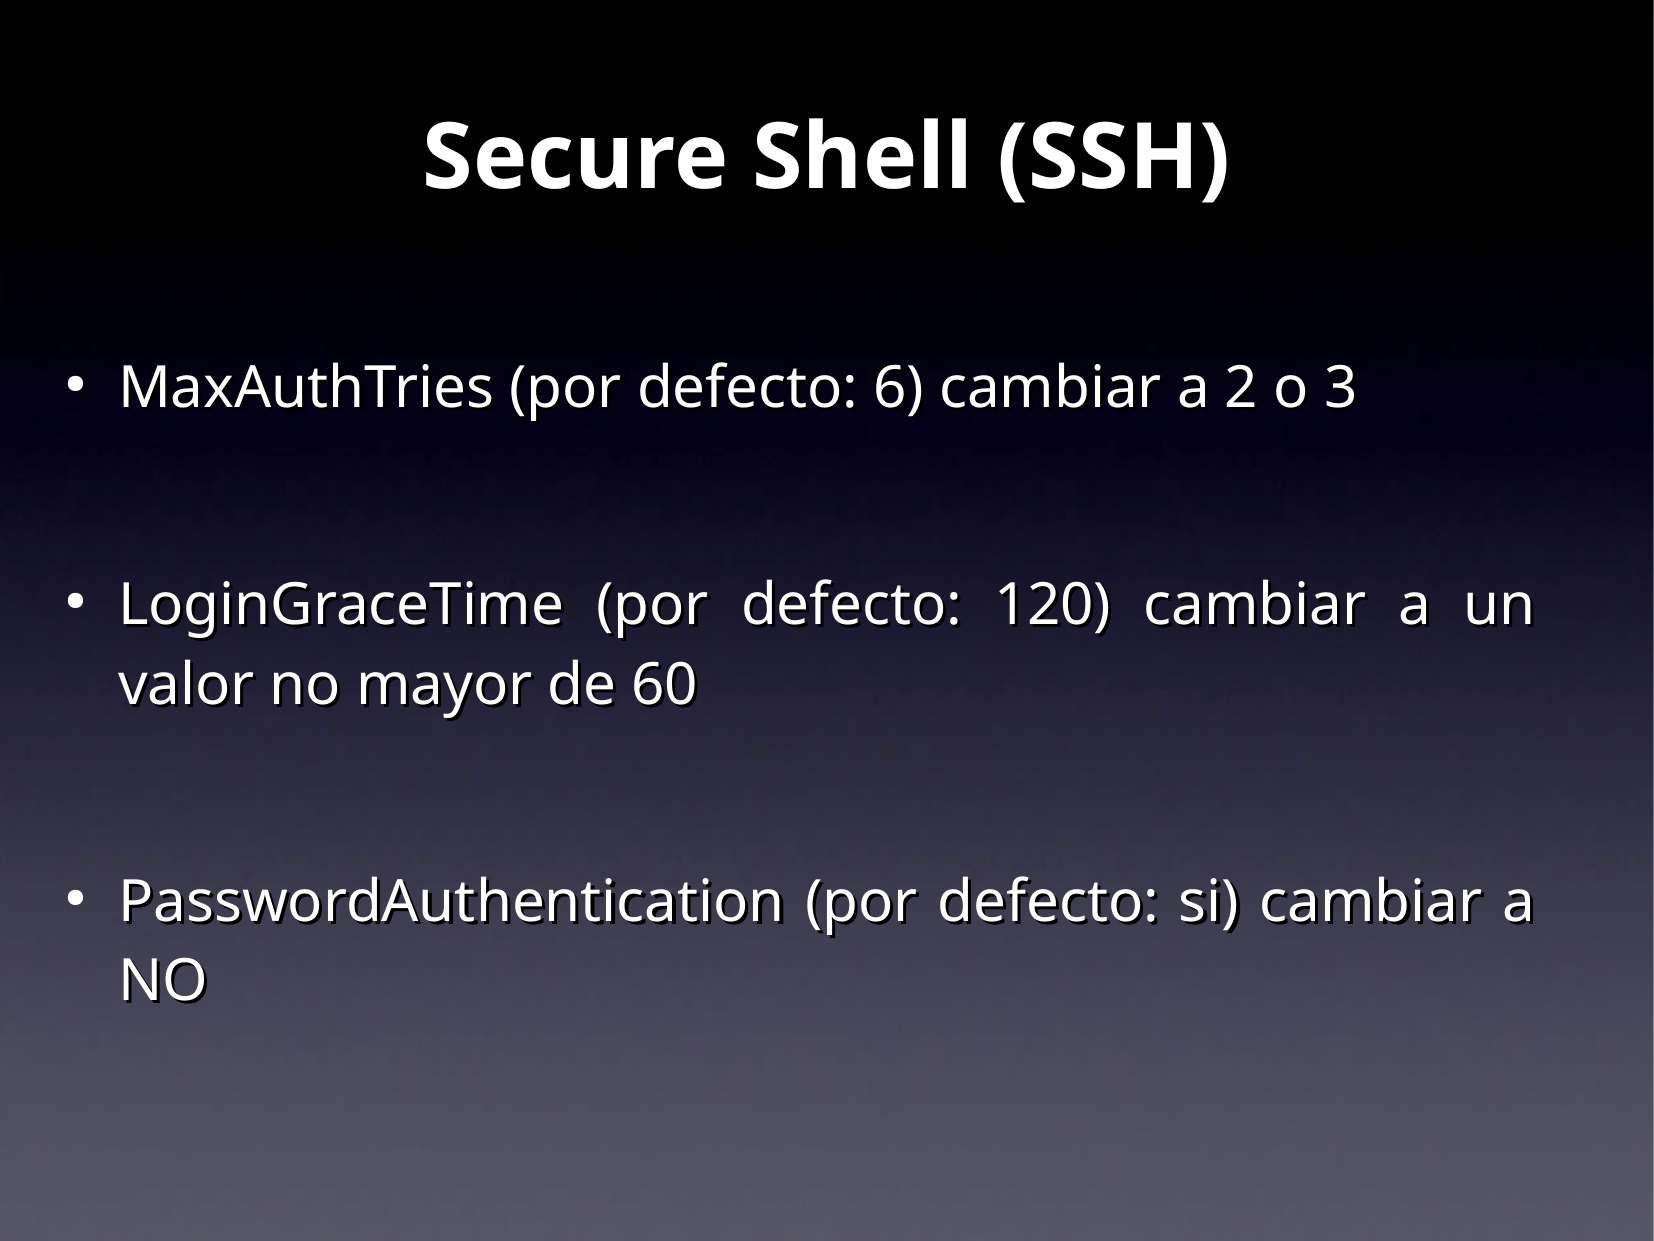

# Secure Shell (SSH)
MaxAuthTries (por defecto: 6) cambiar a 2 o 3
LoginGraceTime (por defecto: 120) cambiar a un valor no mayor de 60
PasswordAuthentication (por defecto: si) cambiar a NO